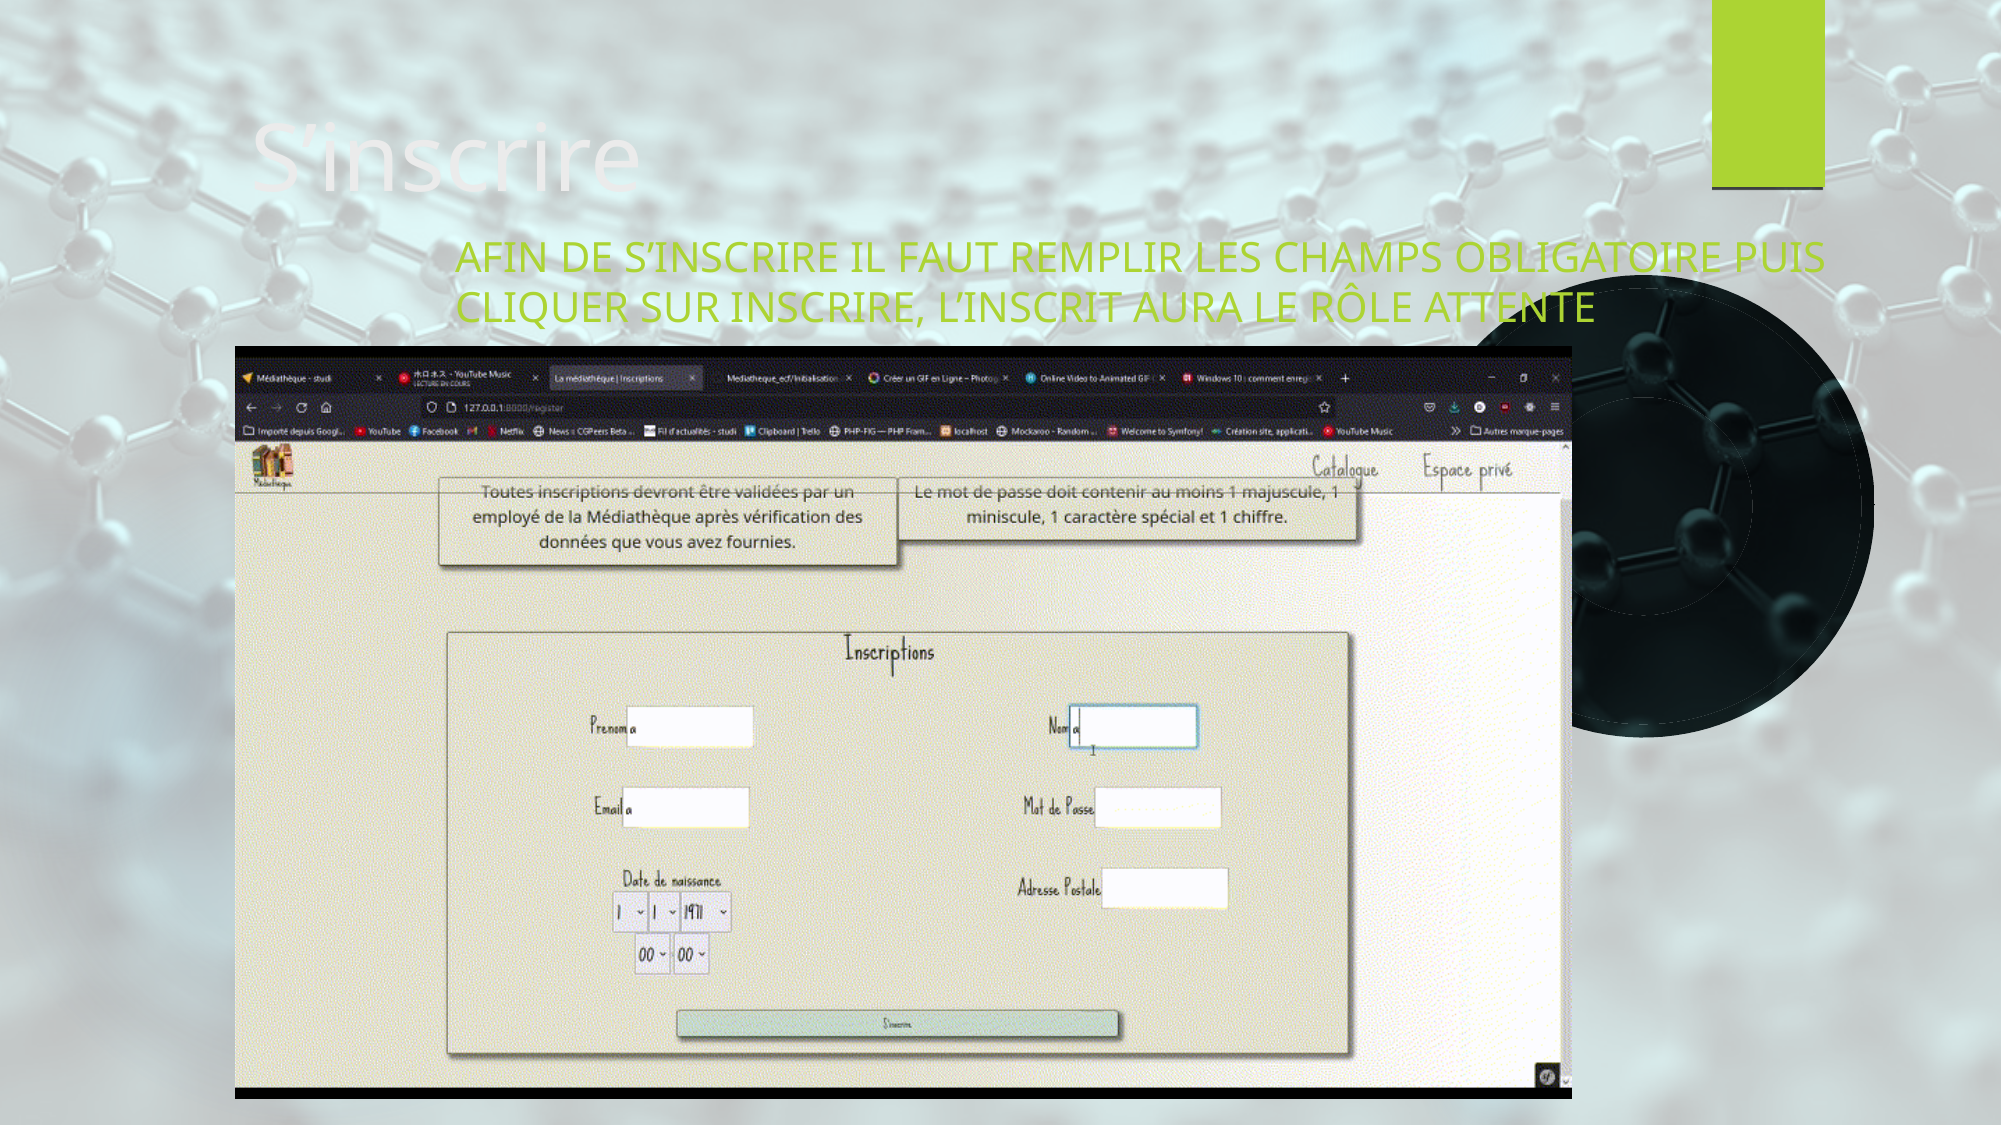

# S’inscrire
Afin de s’inscrire il faut remplir les champs obligatoire puis cliquer sur inscrire, l’inscrit aura le rôle attente